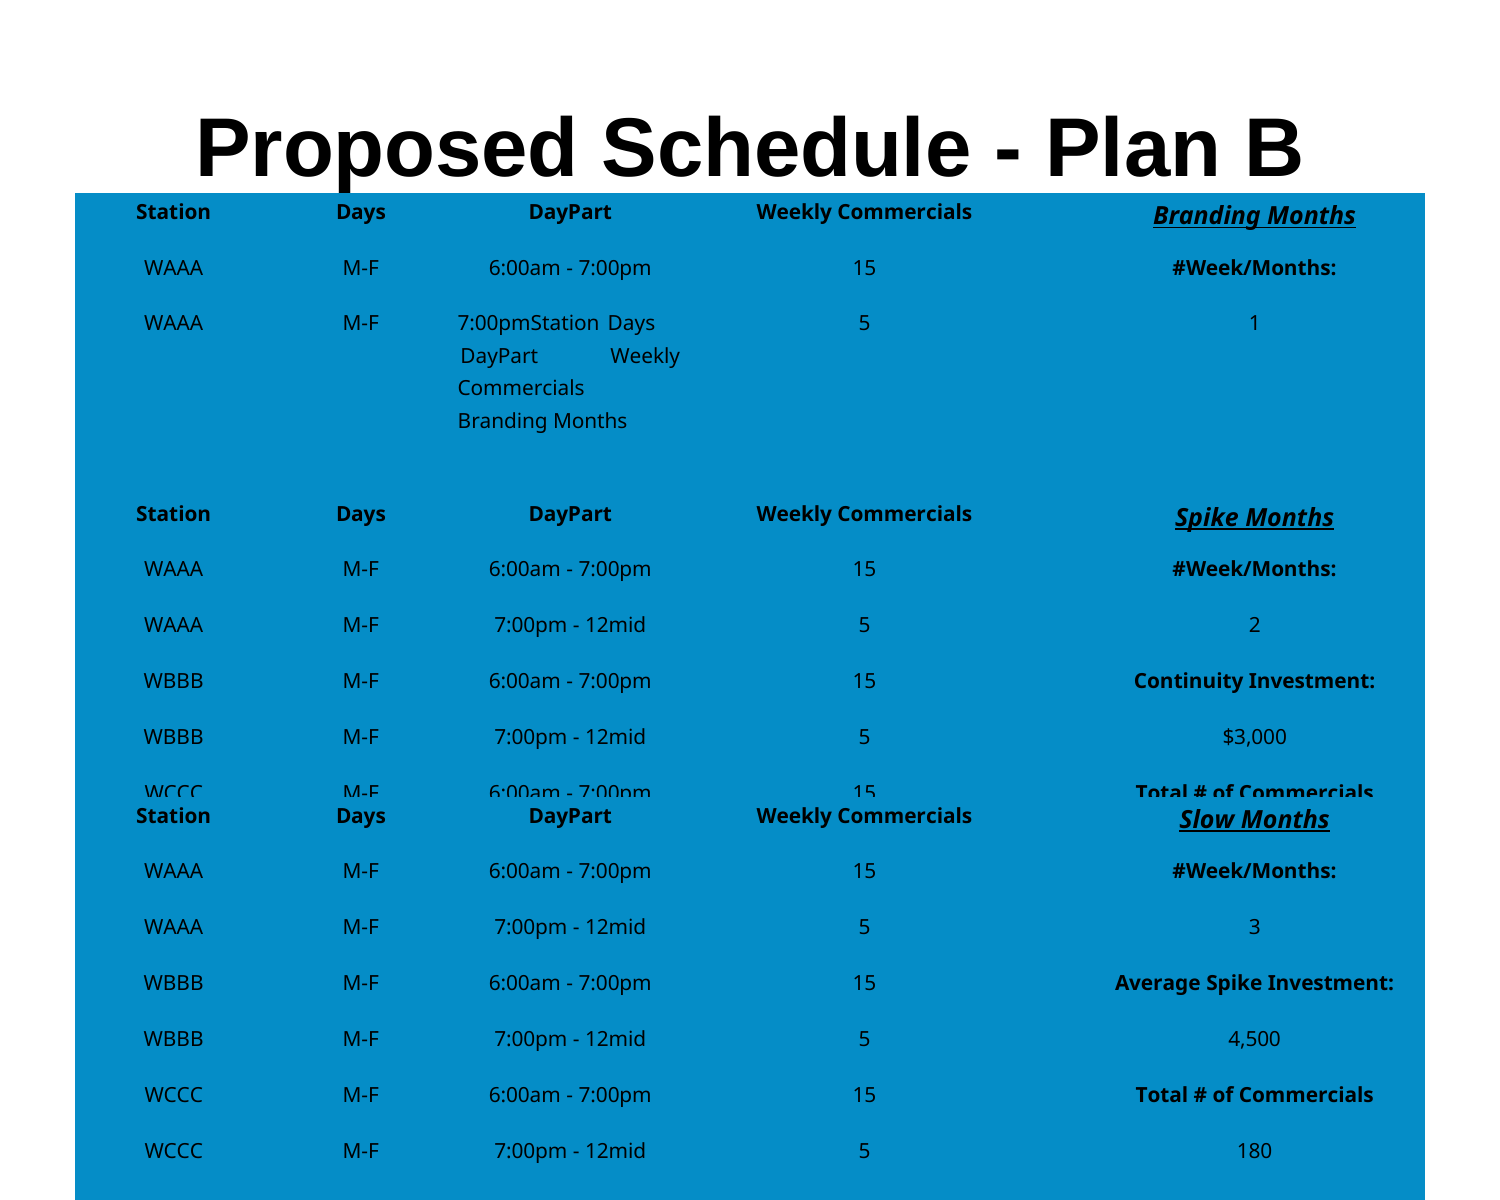

# Proposed Schedule - Plan B
| Station | Days | DayPart | Weekly Commercials | | Branding Months |
| --- | --- | --- | --- | --- | --- |
| WAAA | M-F | 6:00am - 7:00pm | 15 | | #Week/Months: |
| WAAA | M-F | 7:00pmStation Days DayPart Weekly Commercials Branding Months WAAA M-F 6:00am - 7:00pm 15 #Week/Months: WAAA M-F 7:00pm - 12mid 5 1 WBBB M-F 6:00am - 7:00pm 15 Base Investment: WBBB M-F 7:00pm - 12mid 5 $1,500 WCCC M-F 6:00am - 7:00pm 15 Total # of Commercials WCCC M-F 7:00pm - 12mid 5 60 - 12mid | 5 | | 1 |
| WBBB | M-F | 6:00am - 7:00pm | 15 | | Base Investment: |
| WBBB | M-F | 7:00pm - 12mid | 5 | | $1,500 |
| WCCC | M-F | 6:00am - 7:00pm | 15 | | Total # of Commercials |
| WCCC | M-F | 7:00pm - 12mid | 5 | | 60 |
| Station | Days | DayPart | Weekly Commercials | | Spike Months |
| --- | --- | --- | --- | --- | --- |
| WAAA | M-F | 6:00am - 7:00pm | 15 | | #Week/Months: |
| WAAA | M-F | 7:00pm - 12mid | 5 | | 2 |
| WBBB | M-F | 6:00am - 7:00pm | 15 | | Continuity Investment: |
| WBBB | M-F | 7:00pm - 12mid | 5 | | $3,000 |
| WCCC | M-F | 6:00am - 7:00pm | 15 | | Total # of Commercials |
| WCCC | M-F | 7:00pm - 12mid | 5 | | 120 |
| Station | Days | DayPart | Weekly Commercials | | Slow Months |
| --- | --- | --- | --- | --- | --- |
| WAAA | M-F | 6:00am - 7:00pm | 15 | | #Week/Months: |
| WAAA | M-F | 7:00pm - 12mid | 5 | | 3 |
| WBBB | M-F | 6:00am - 7:00pm | 15 | | Average Spike Investment: |
| WBBB | M-F | 7:00pm - 12mid | 5 | | 4,500 |
| WCCC | M-F | 6:00am - 7:00pm | 15 | | Total # of Commercials |
| WCCC | M-F | 7:00pm - 12mid | 5 | | 180 |